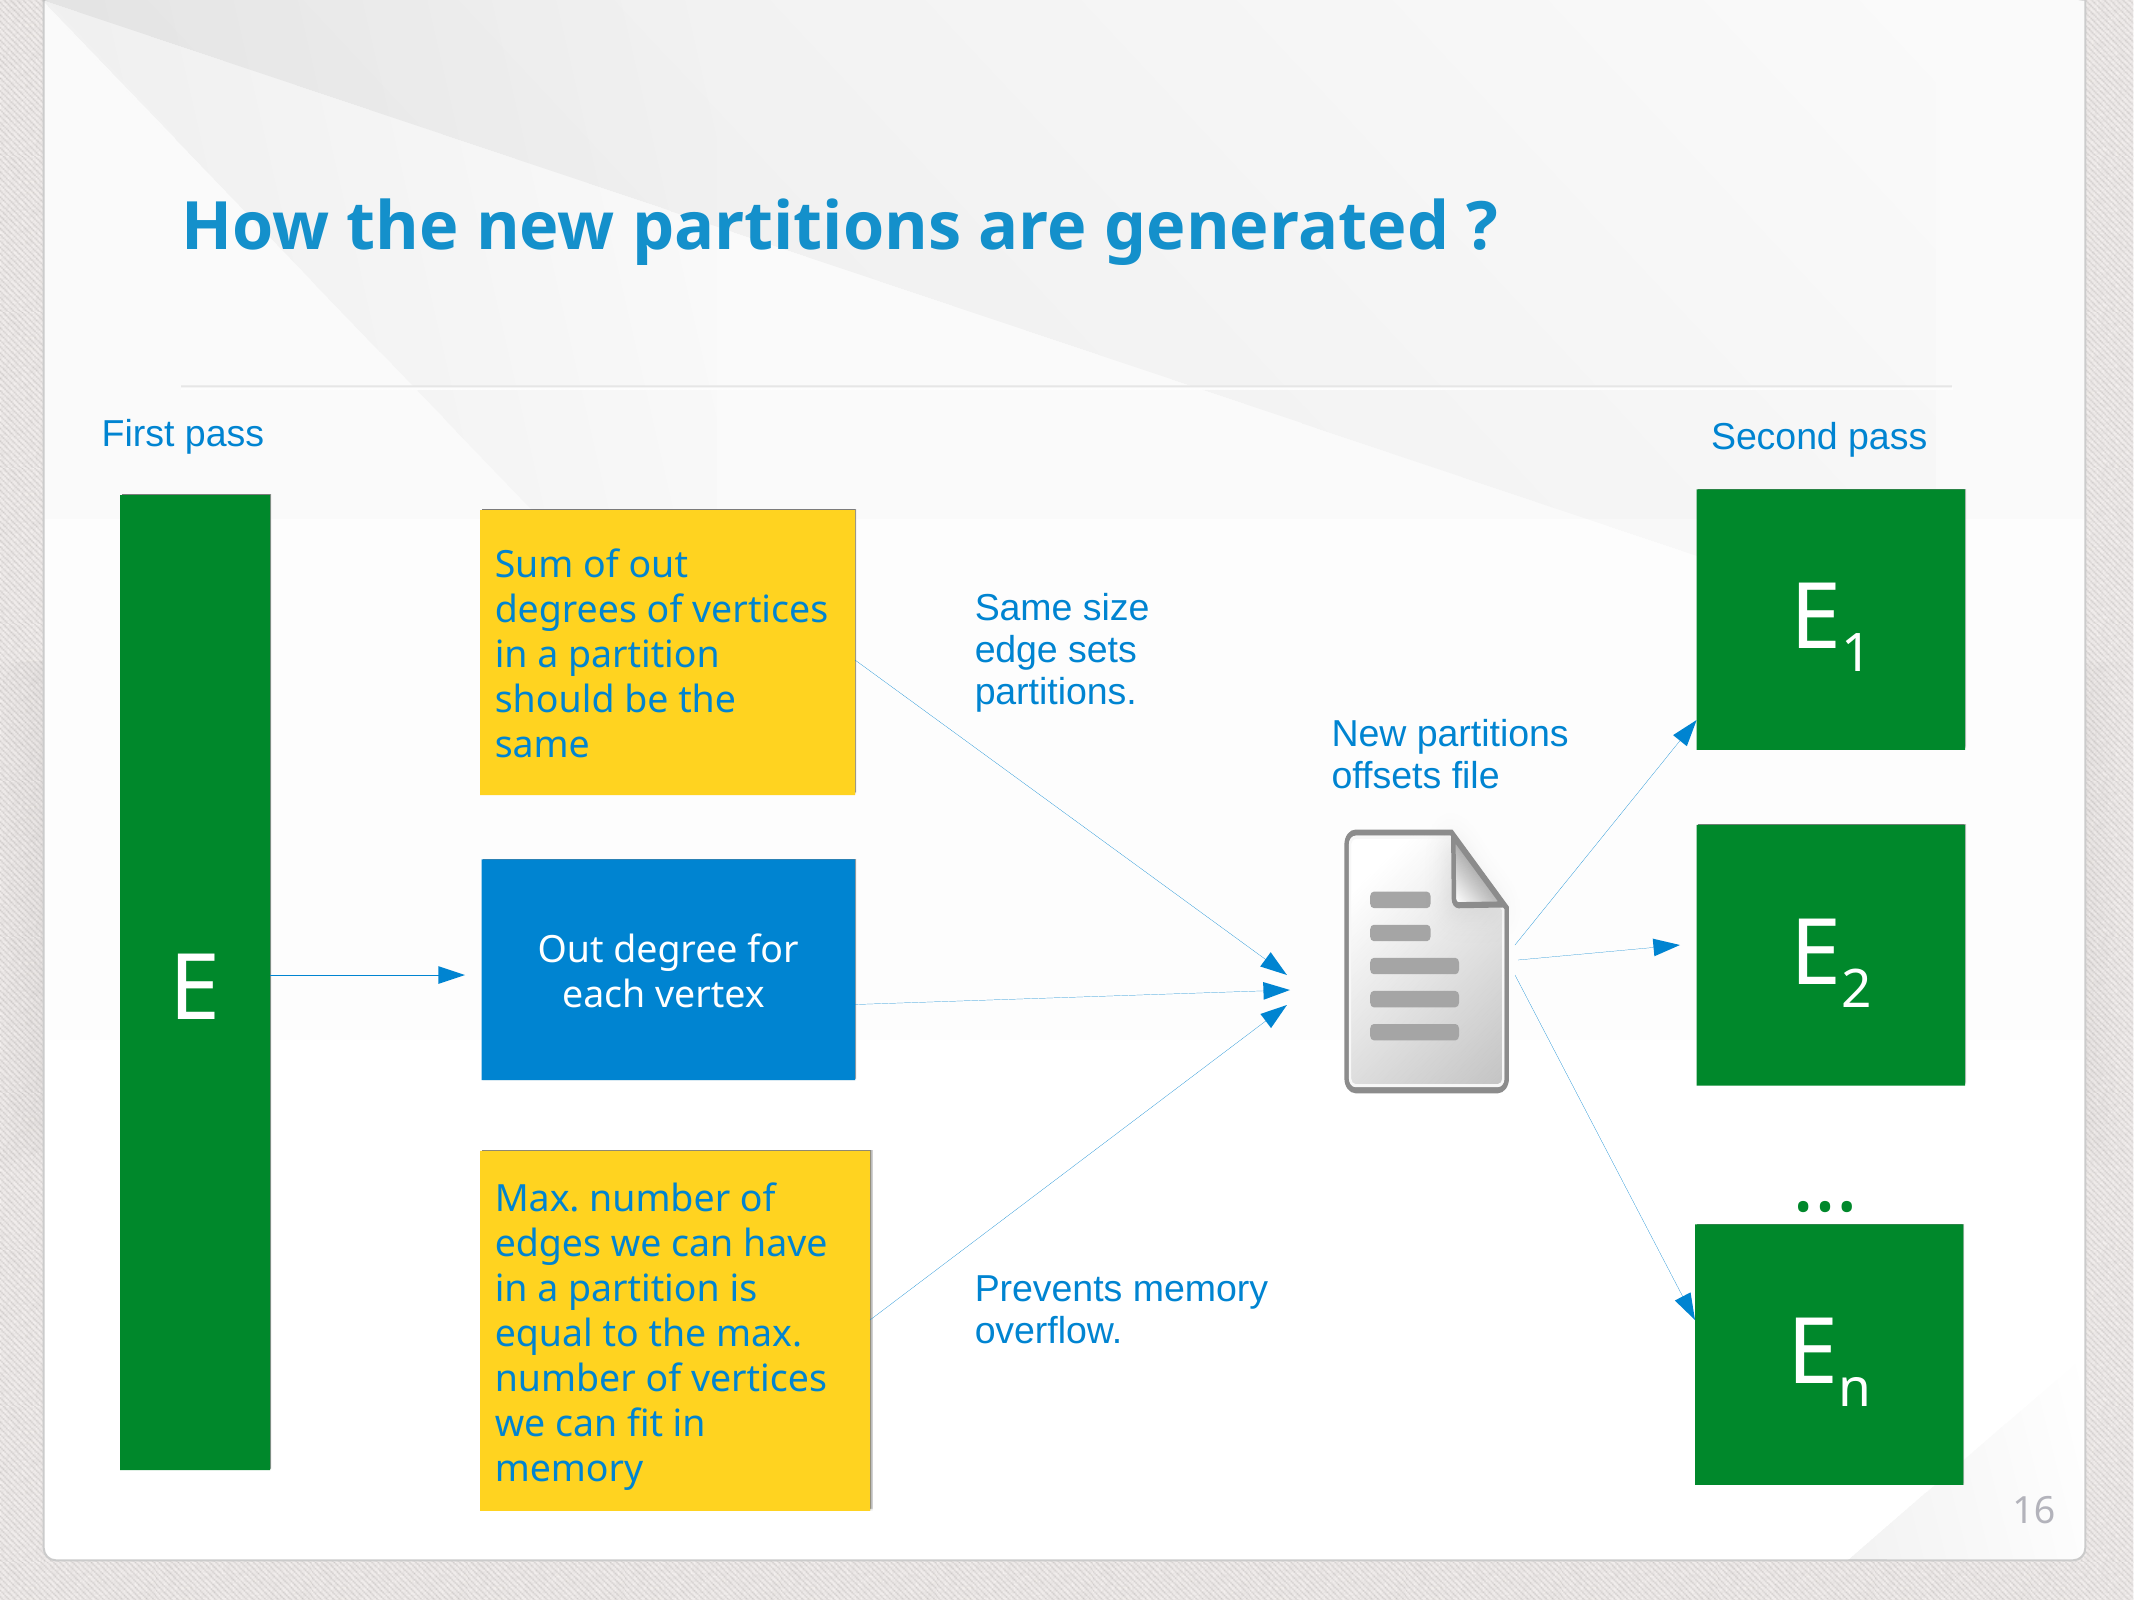

# How the new partitions are generated ?
 First pass
 Second pass
E1
E
Sum of out degrees of vertices in a partition should be the same
Same size edge sets partitions.
New partitions offsets file
E2
Out degree for each vertex
…
Max. number of edges we can have in a partition is equal to the max. number of vertices we can fit in memory
En
Prevents memory overflow.